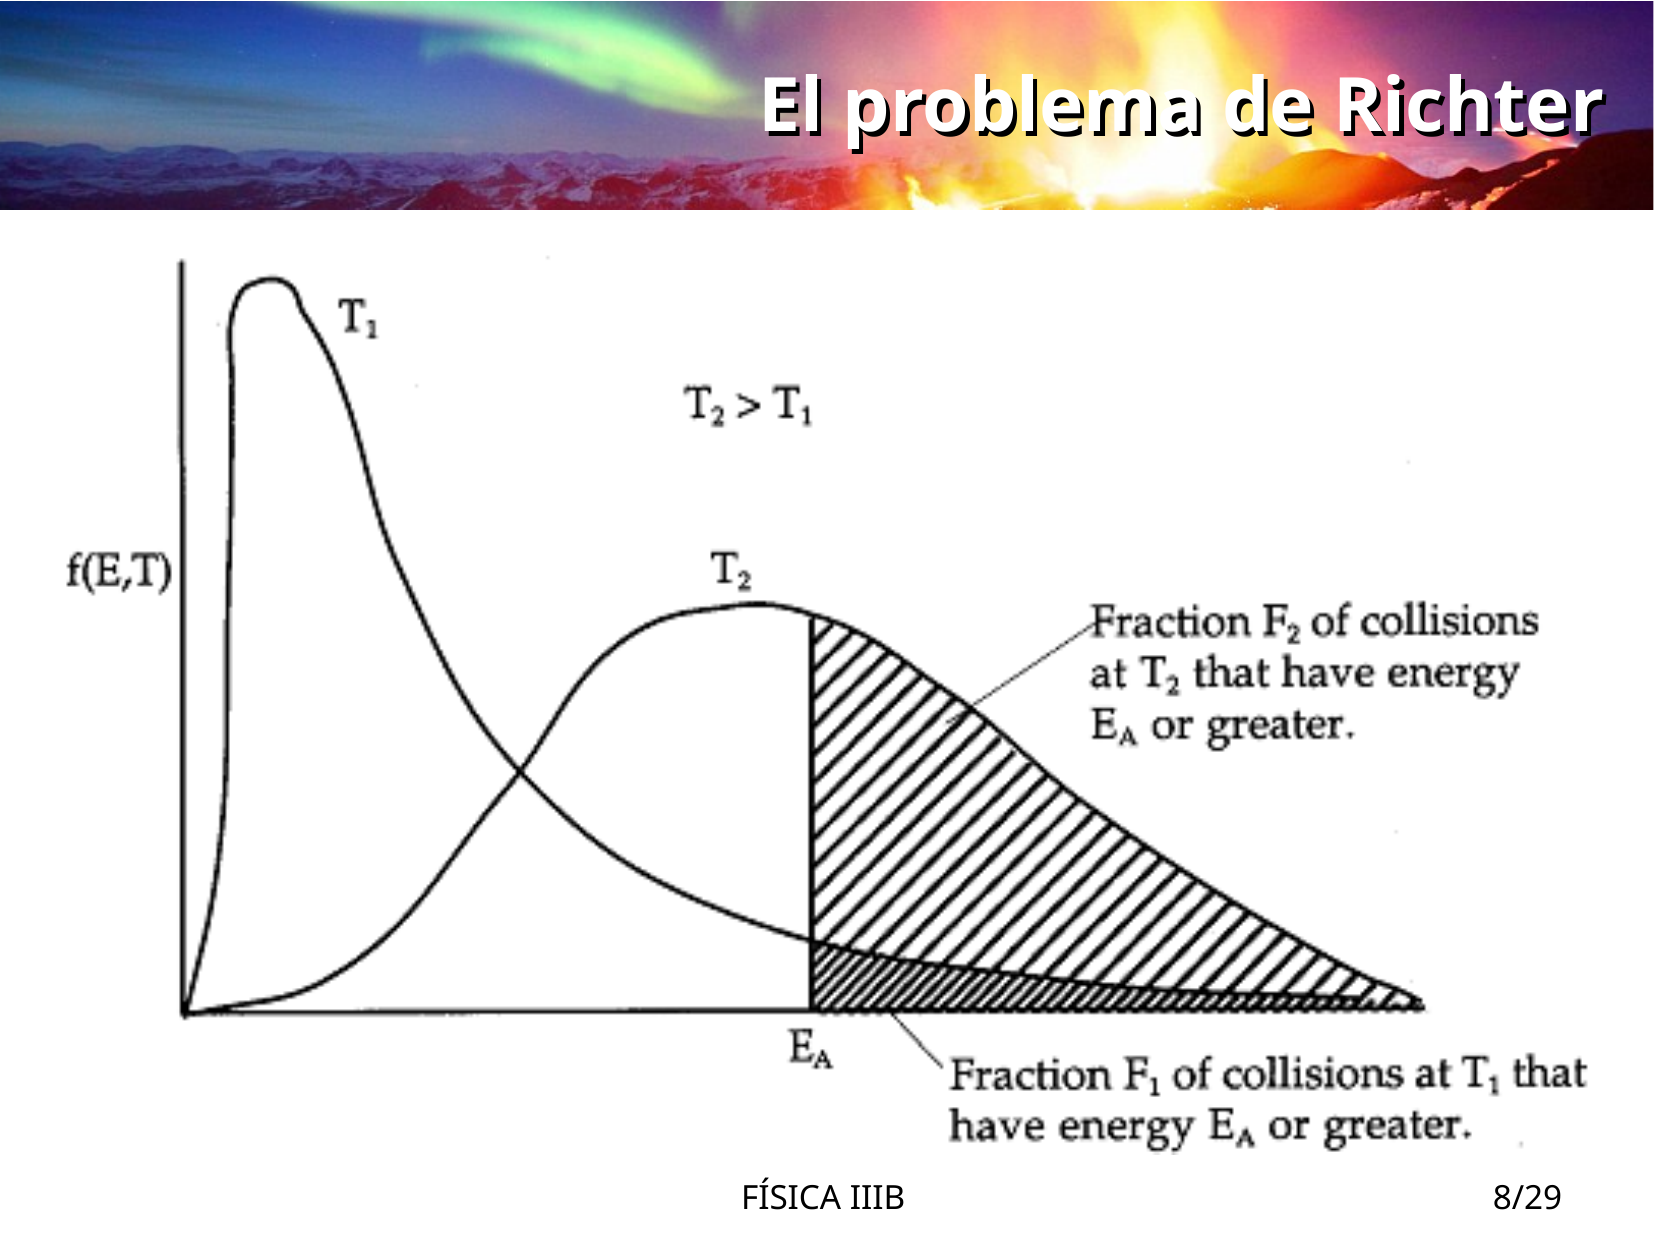

# El problema de Richter
FÍSICA IIIB
8